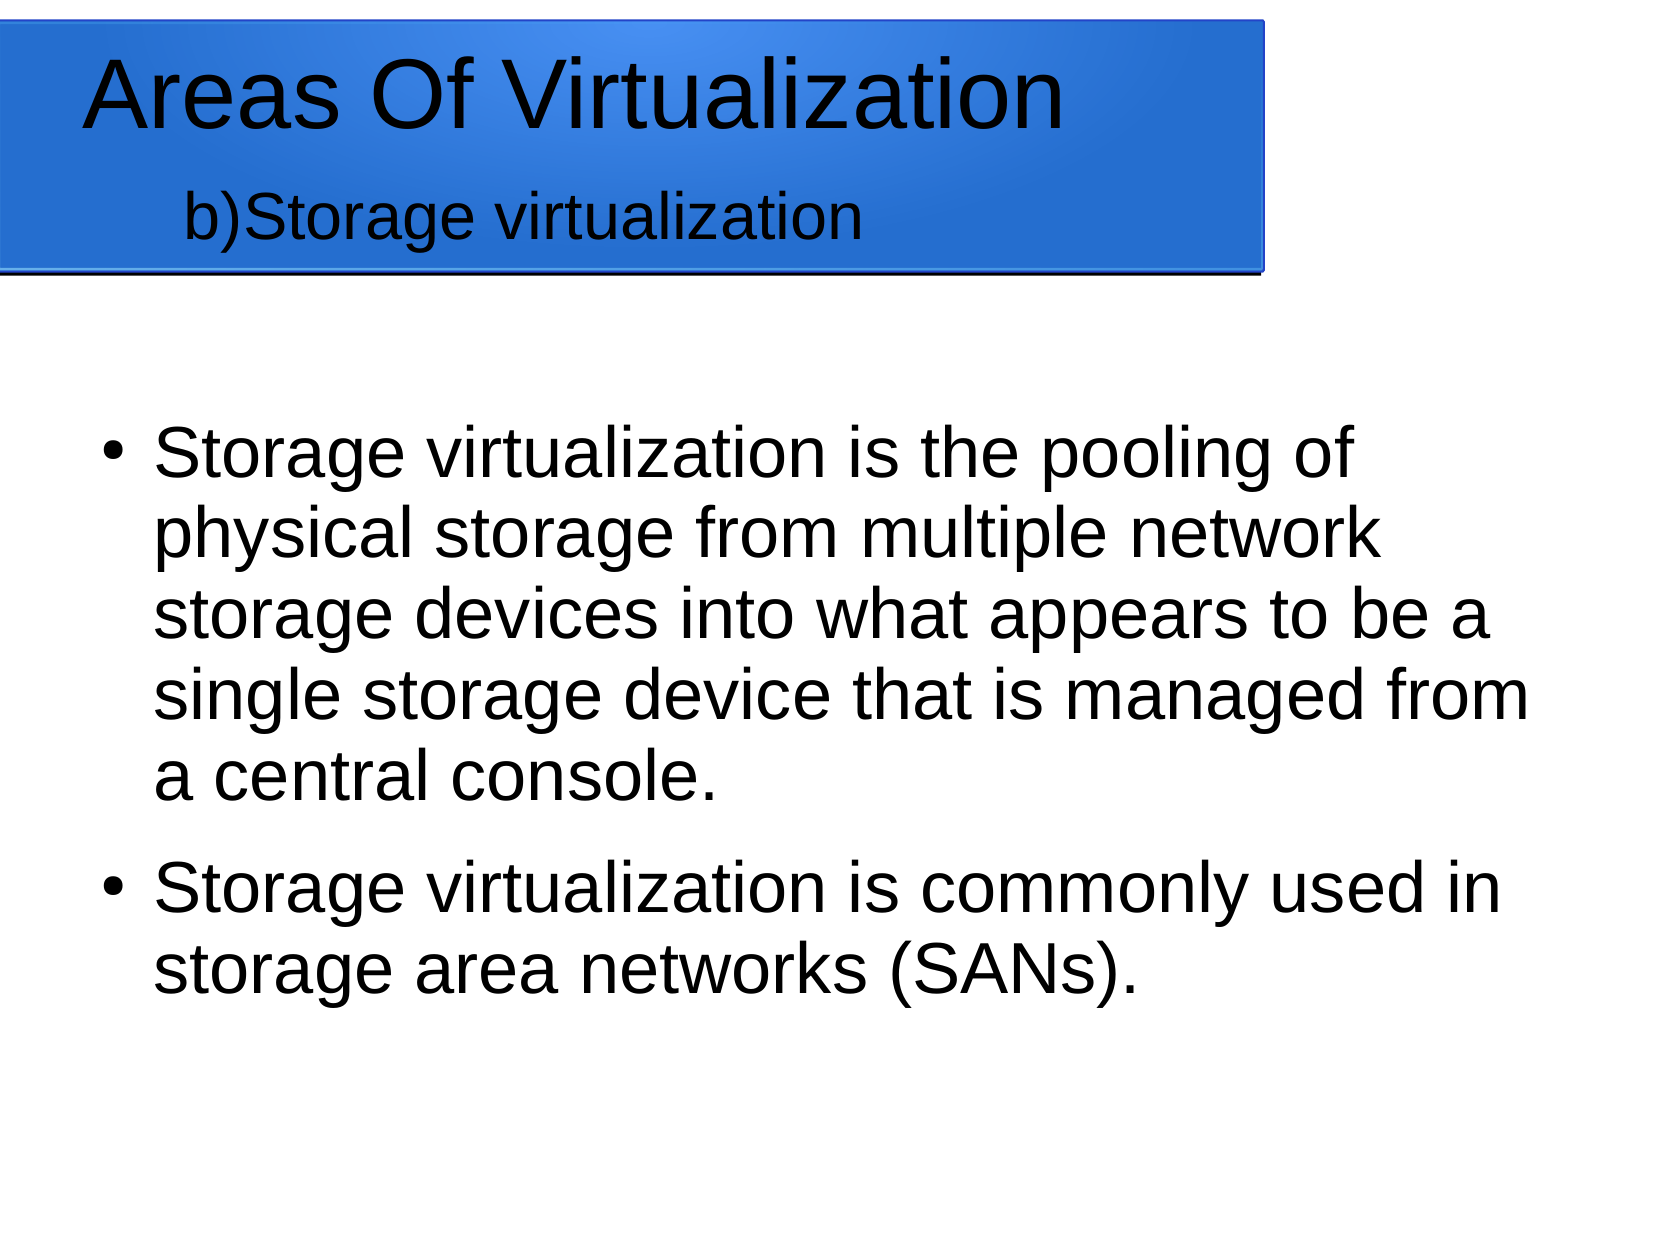

# Areas Of Virtualization b)Storage virtualization
Storage virtualization is the pooling of physical storage from multiple network storage devices into what appears to be a single storage device that is managed from a central console.
Storage virtualization is commonly used in storage area networks (SANs).